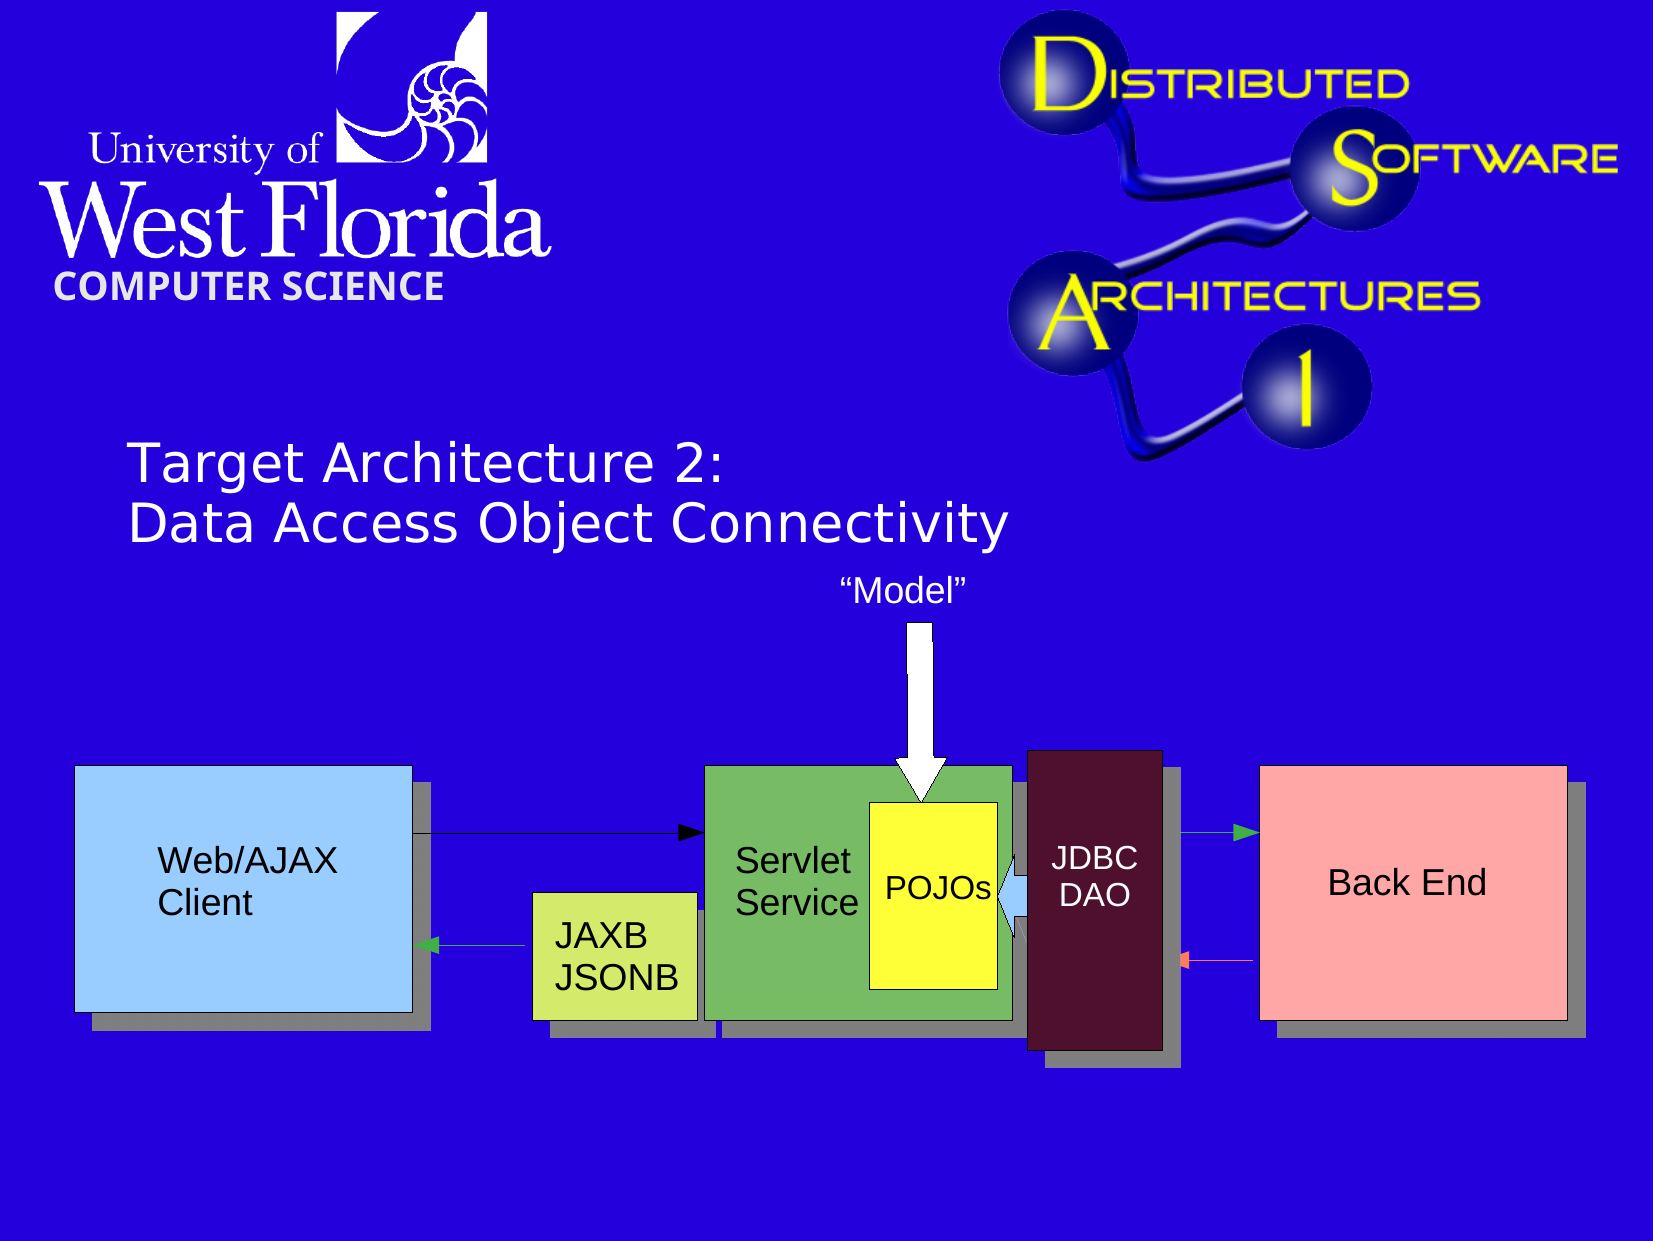

COMPUTER SCIENCE
Target Architecture 2:
Data Access Object Connectivity
“Model”
JDBC
DAO
Web/AJAX
Client
Servlet
Service
Back End
POJOs
JAXB
JSONB